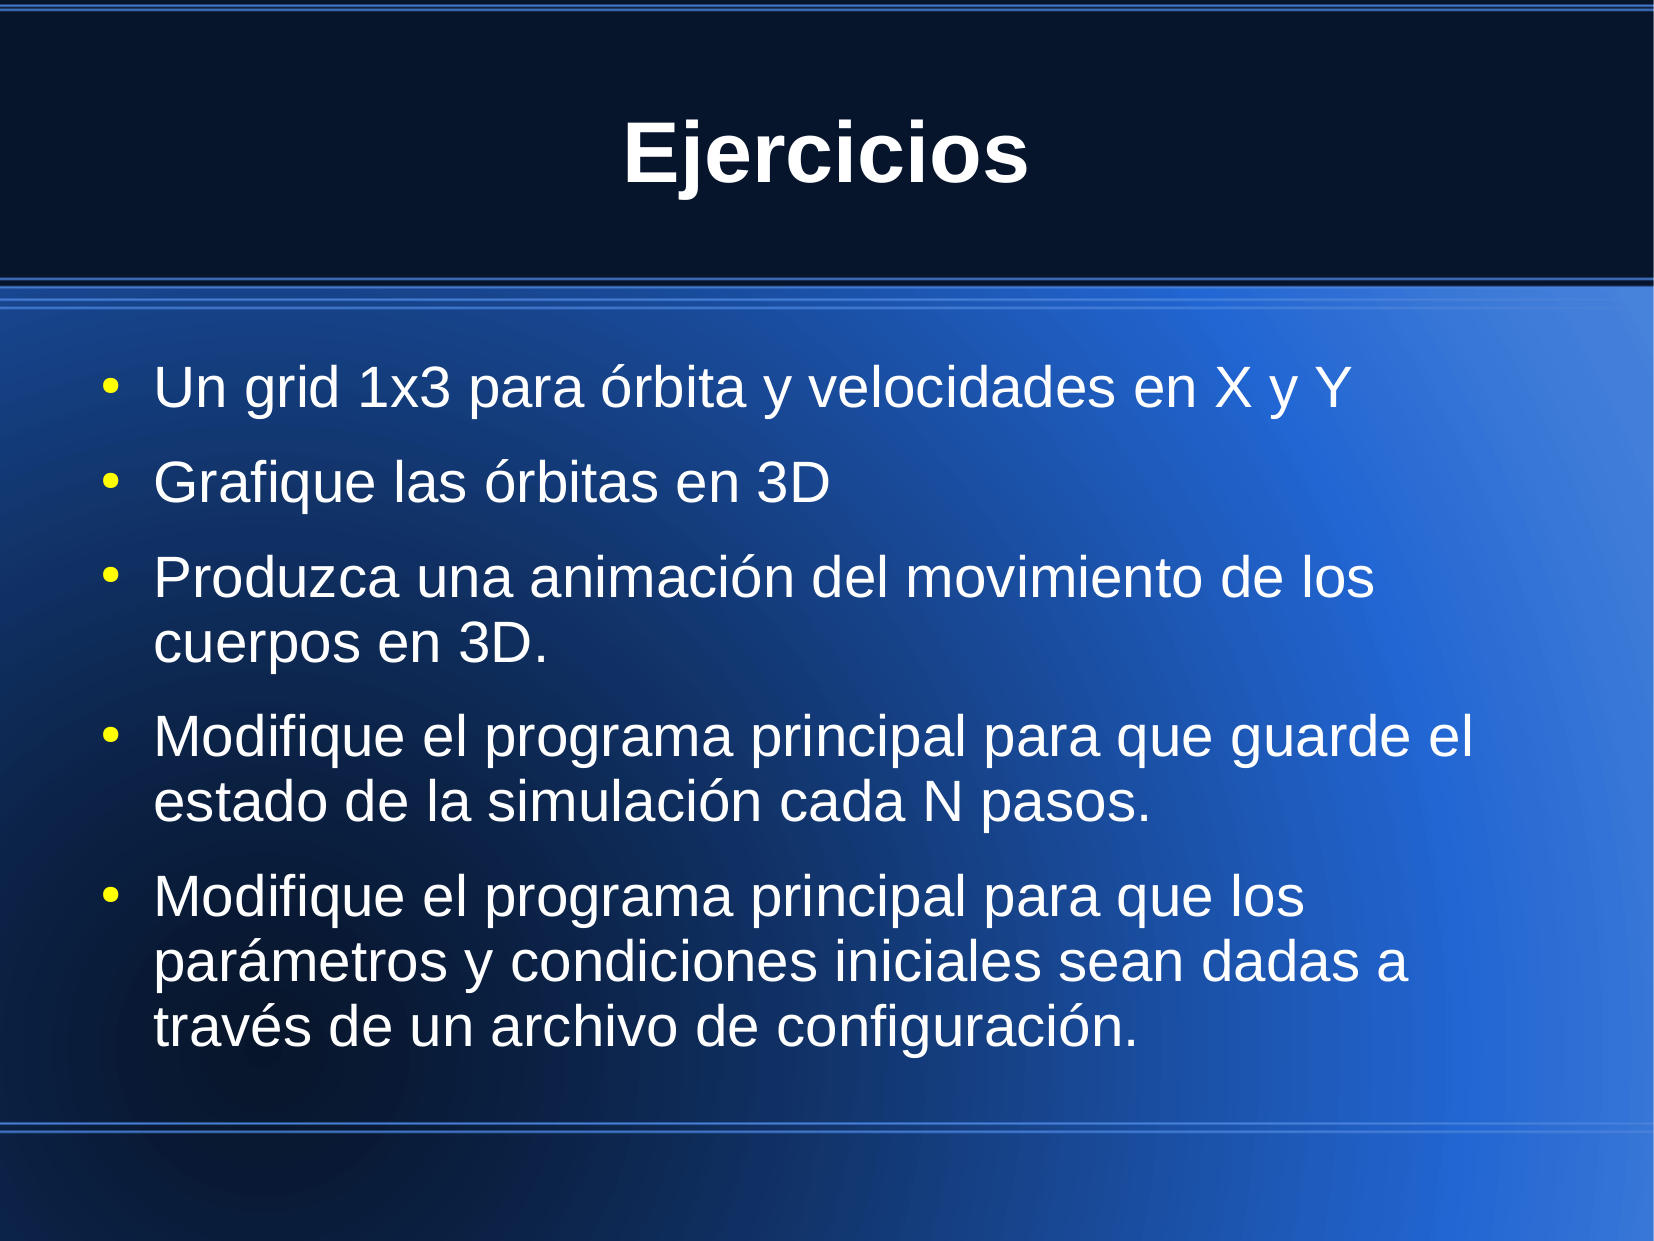

# Ejercicios
Un grid 1x3 para órbita y velocidades en X y Y
Grafique las órbitas en 3D
Produzca una animación del movimiento de los cuerpos en 3D.
Modifique el programa principal para que guarde el estado de la simulación cada N pasos.
Modifique el programa principal para que los parámetros y condiciones iniciales sean dadas a través de un archivo de configuración.